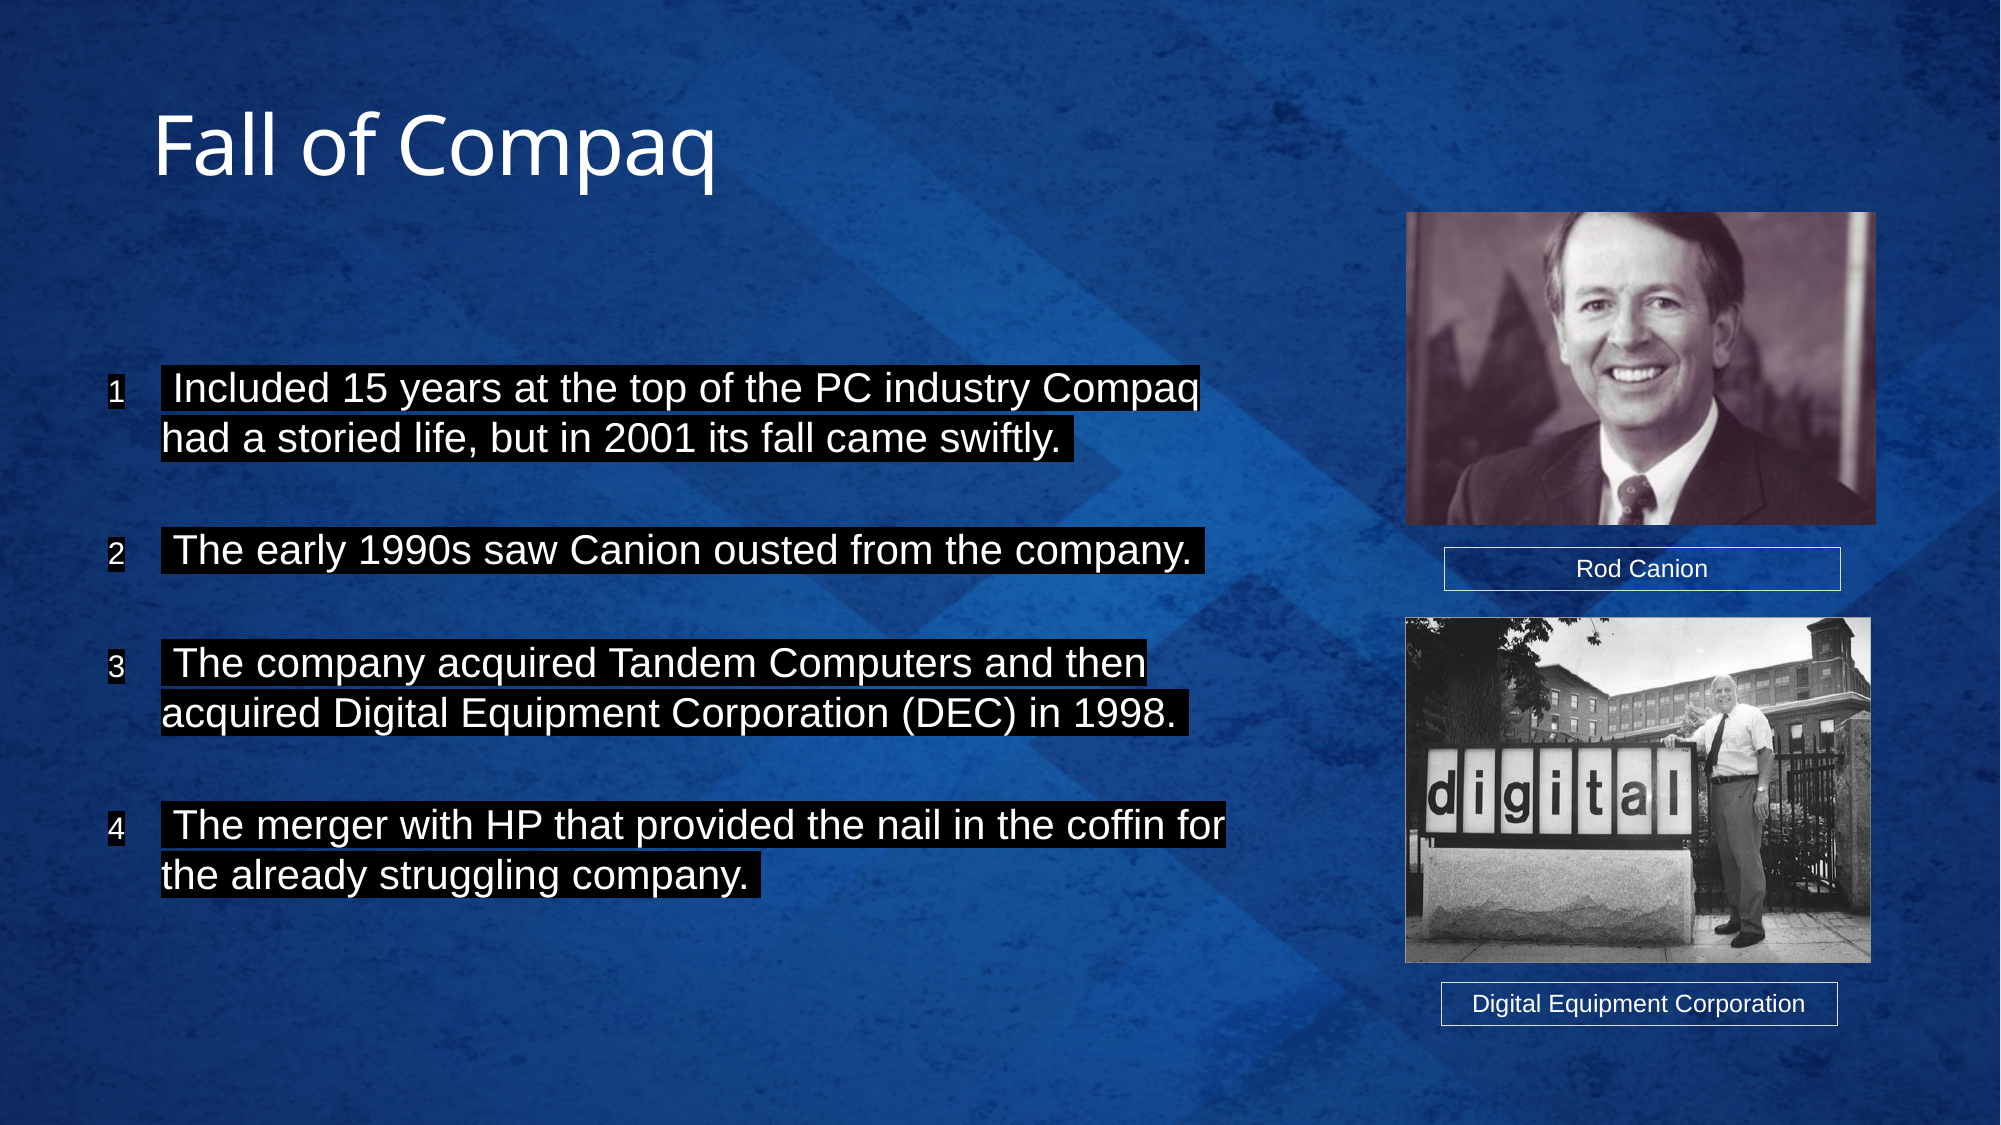

# Fall of Compaq
 Included 15 years at the top of the PC industry Compaq had a storied life, but in 2001 its fall came swiftly.
 The early 1990s saw Canion ousted from the company.
 The company acquired Tandem Computers and then acquired Digital Equipment Corporation (DEC) in 1998.
 The merger with HP that provided the nail in the coffin for the already struggling company.
Rod Canion
Digital Equipment Corporation